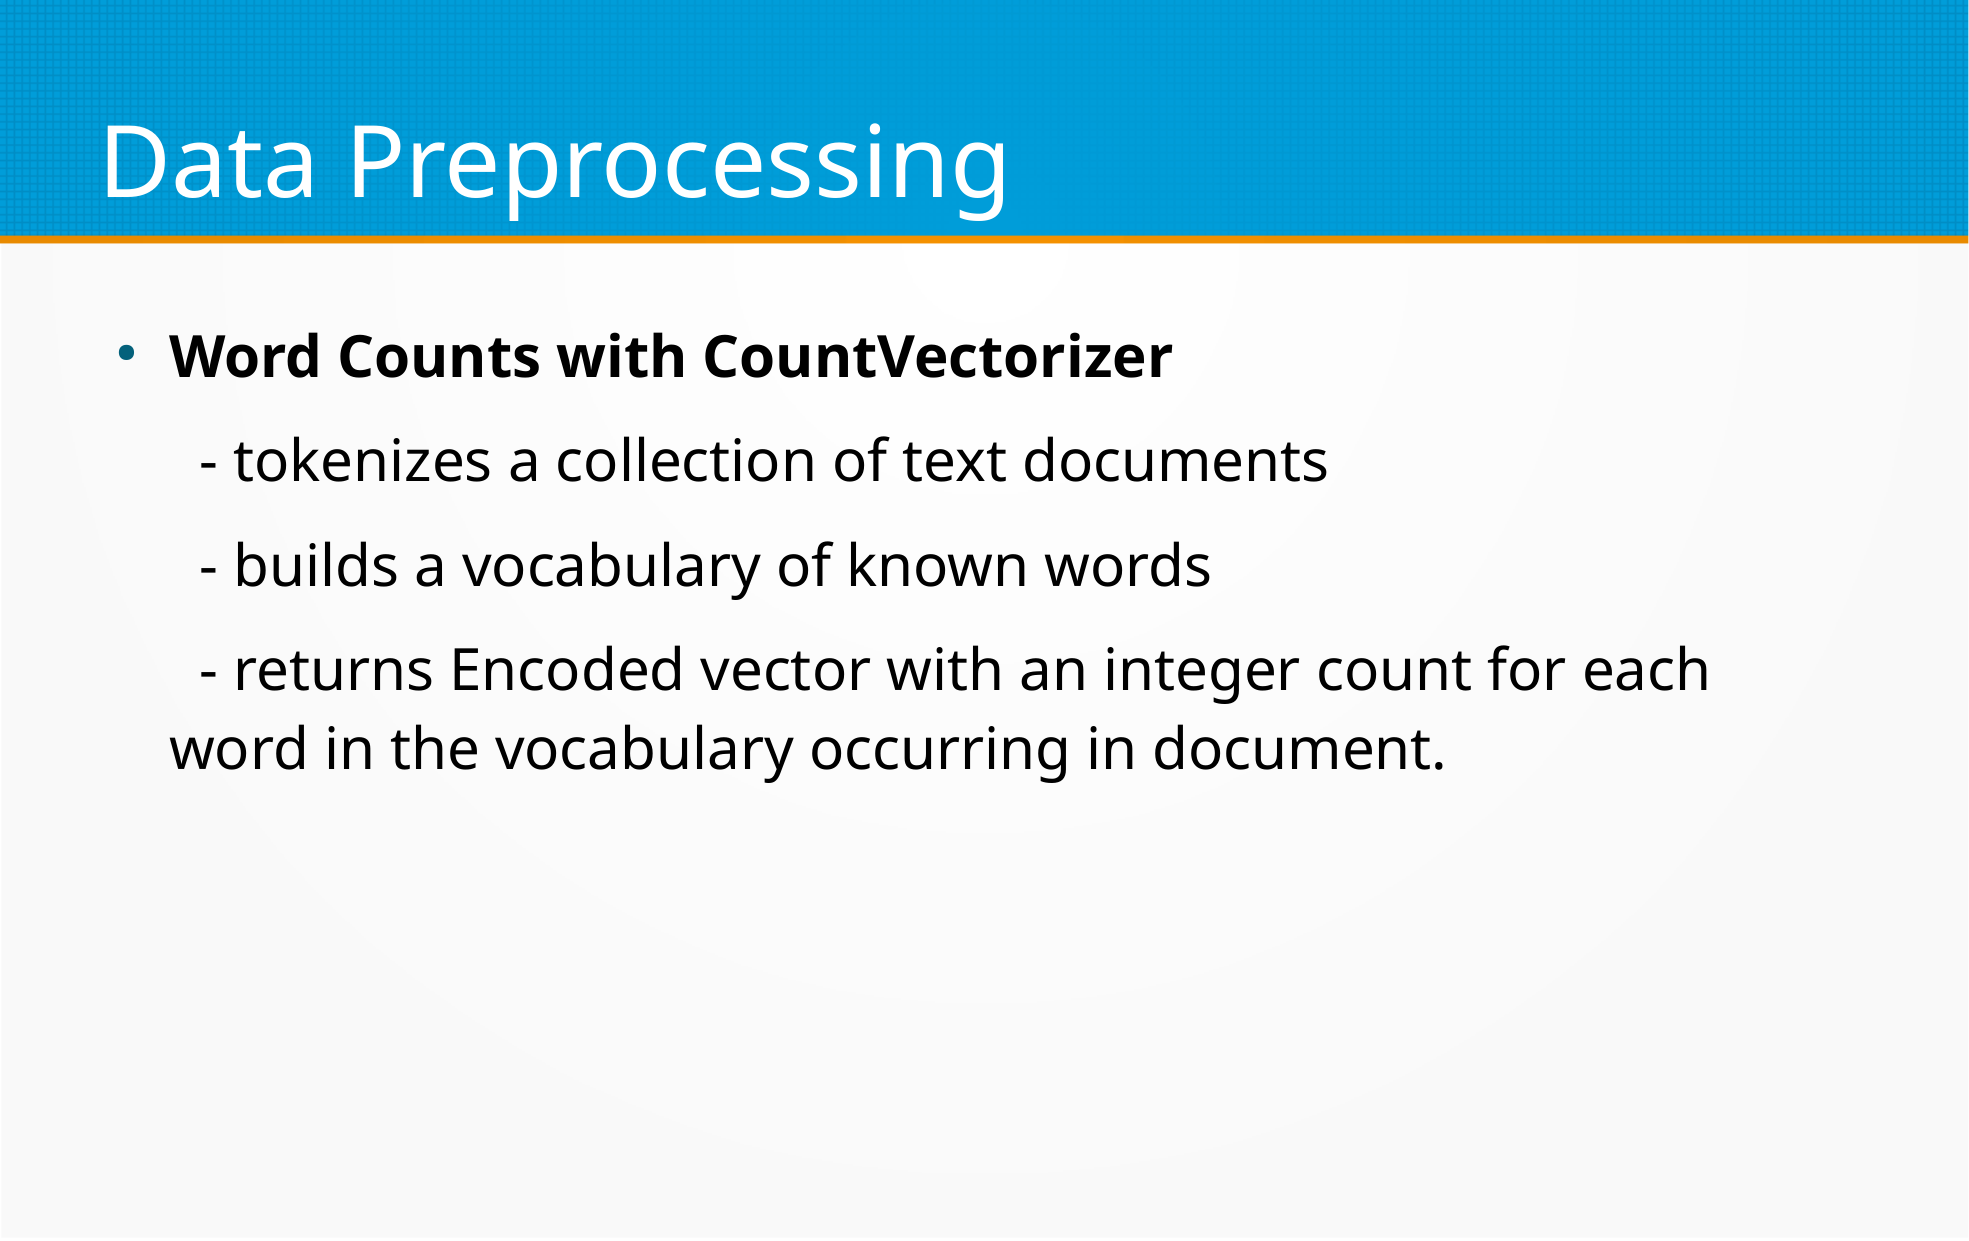

# Data Preprocessing
Word Counts with CountVectorizer
 - tokenizes a collection of text documents
 - builds a vocabulary of known words
 - returns Encoded vector with an integer count for each word in the vocabulary occurring in document.